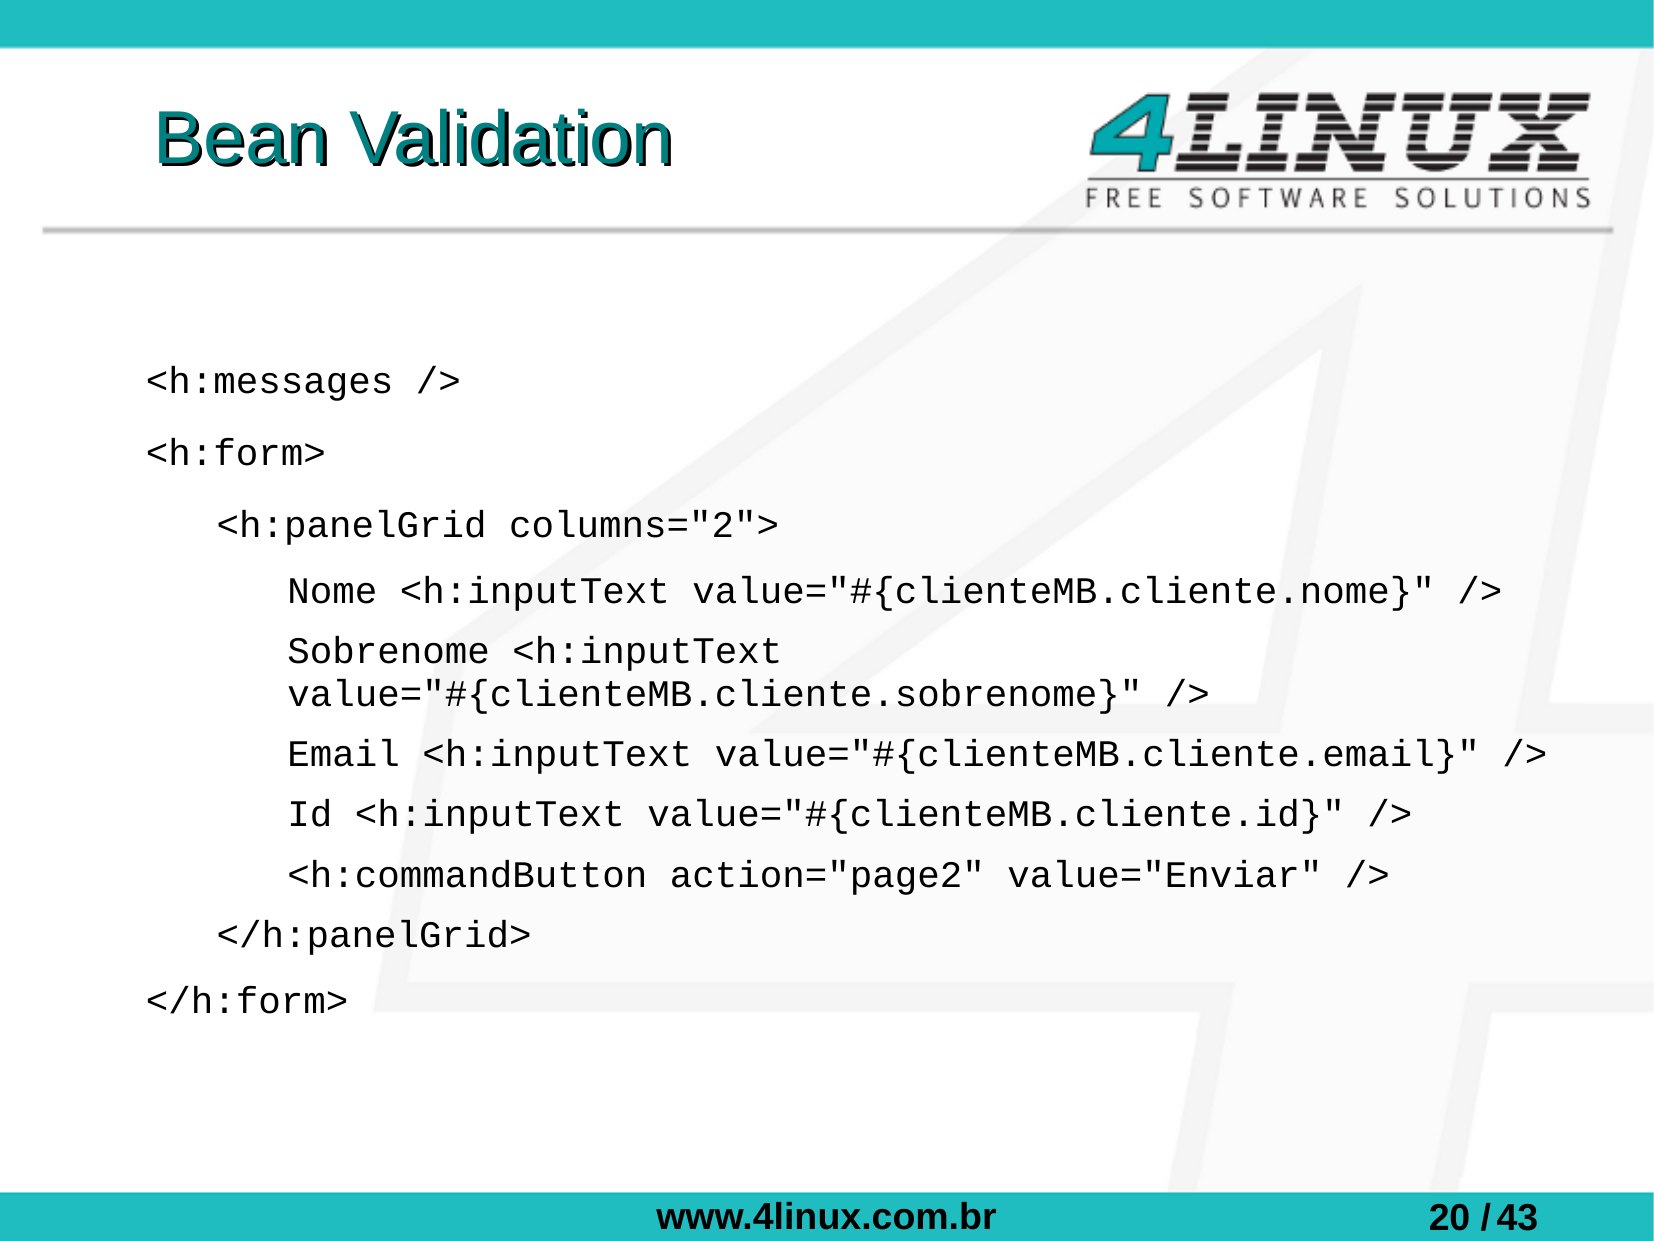

# Bean Validation
<h:messages />
<h:form>
<h:panelGrid columns="2">
Nome <h:inputText value="#{clienteMB.cliente.nome}" />
Sobrenome <h:inputText value="#{clienteMB.cliente.sobrenome}" />
Email <h:inputText value="#{clienteMB.cliente.email}" />
Id <h:inputText value="#{clienteMB.cliente.id}" />
<h:commandButton action="page2" value="Enviar" />
</h:panelGrid>
</h:form>